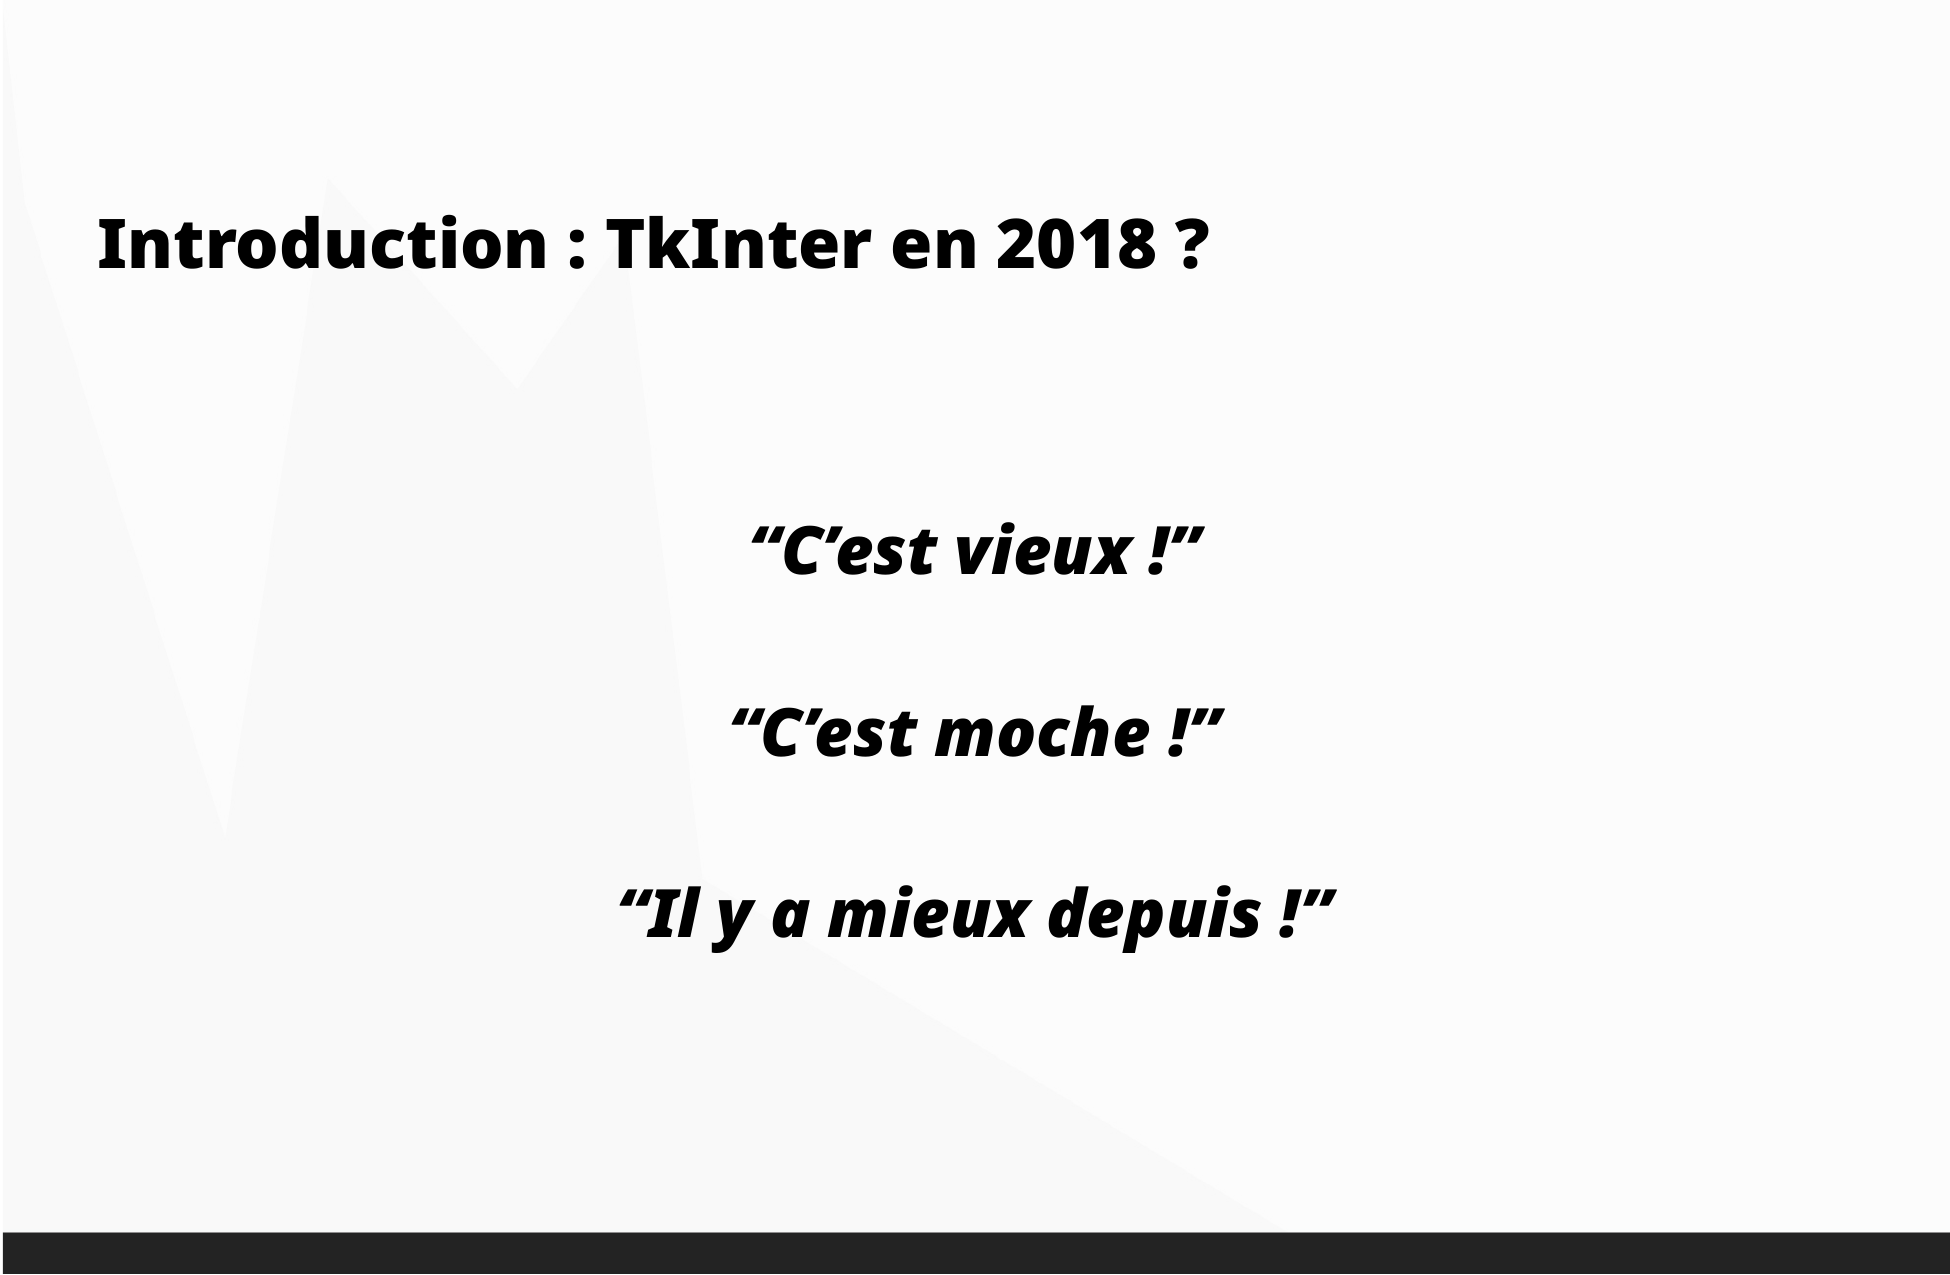

# Introduction : TkInter en 2018 ?
“C’est vieux !”
“C’est moche !”
“Il y a mieux depuis !”